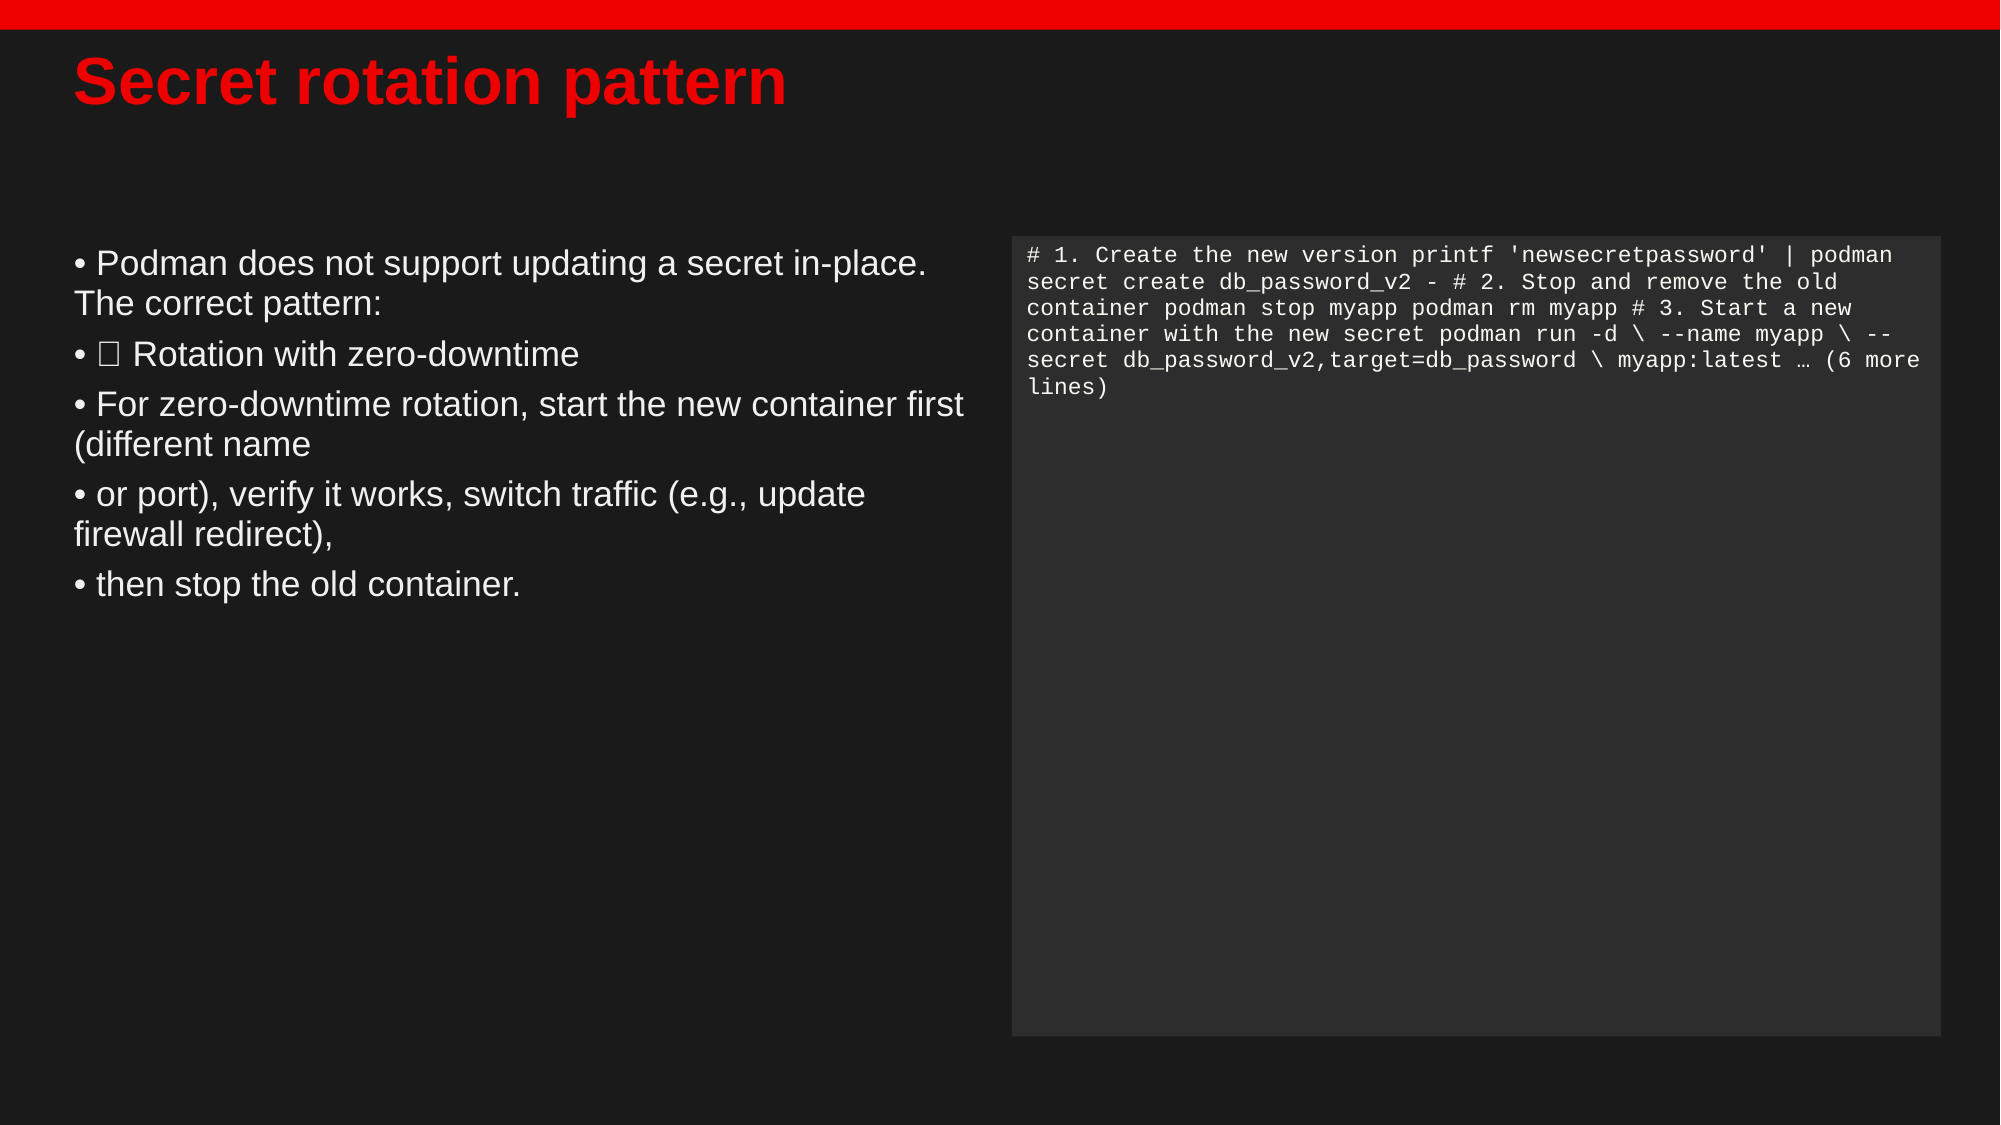

Secret rotation pattern
• Podman does not support updating a secret in-place. The correct pattern:
• 💡 Rotation with zero-downtime
• For zero-downtime rotation, start the new container first (different name
• or port), verify it works, switch traffic (e.g., update firewall redirect),
• then stop the old container.
# 1. Create the new version printf 'newsecretpassword' | podman secret create db_password_v2 - # 2. Stop and remove the old container podman stop myapp podman rm myapp # 3. Start a new container with the new secret podman run -d \ --name myapp \ --secret db_password_v2,target=db_password \ myapp:latest … (6 more lines)